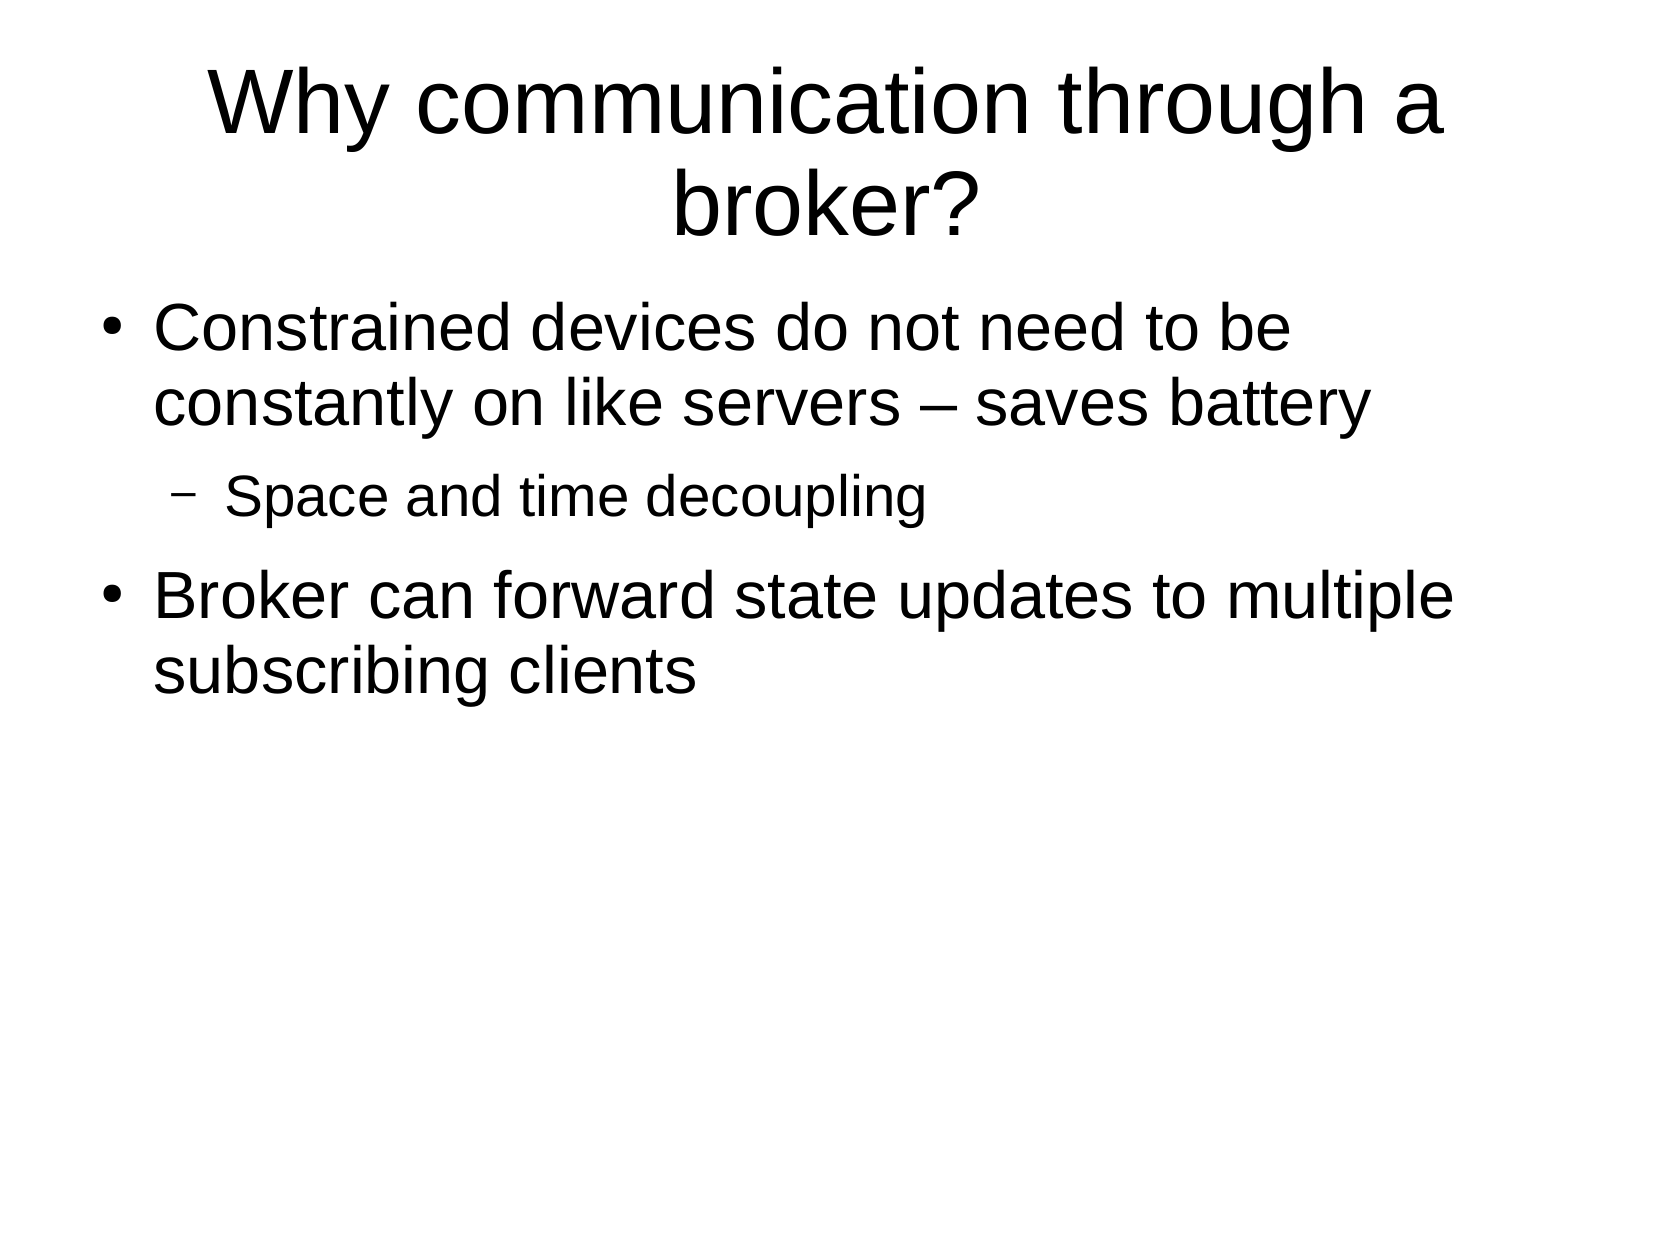

# Why communication through a broker?
Constrained devices do not need to be constantly on like servers – saves battery
Space and time decoupling
Broker can forward state updates to multiple subscribing clients